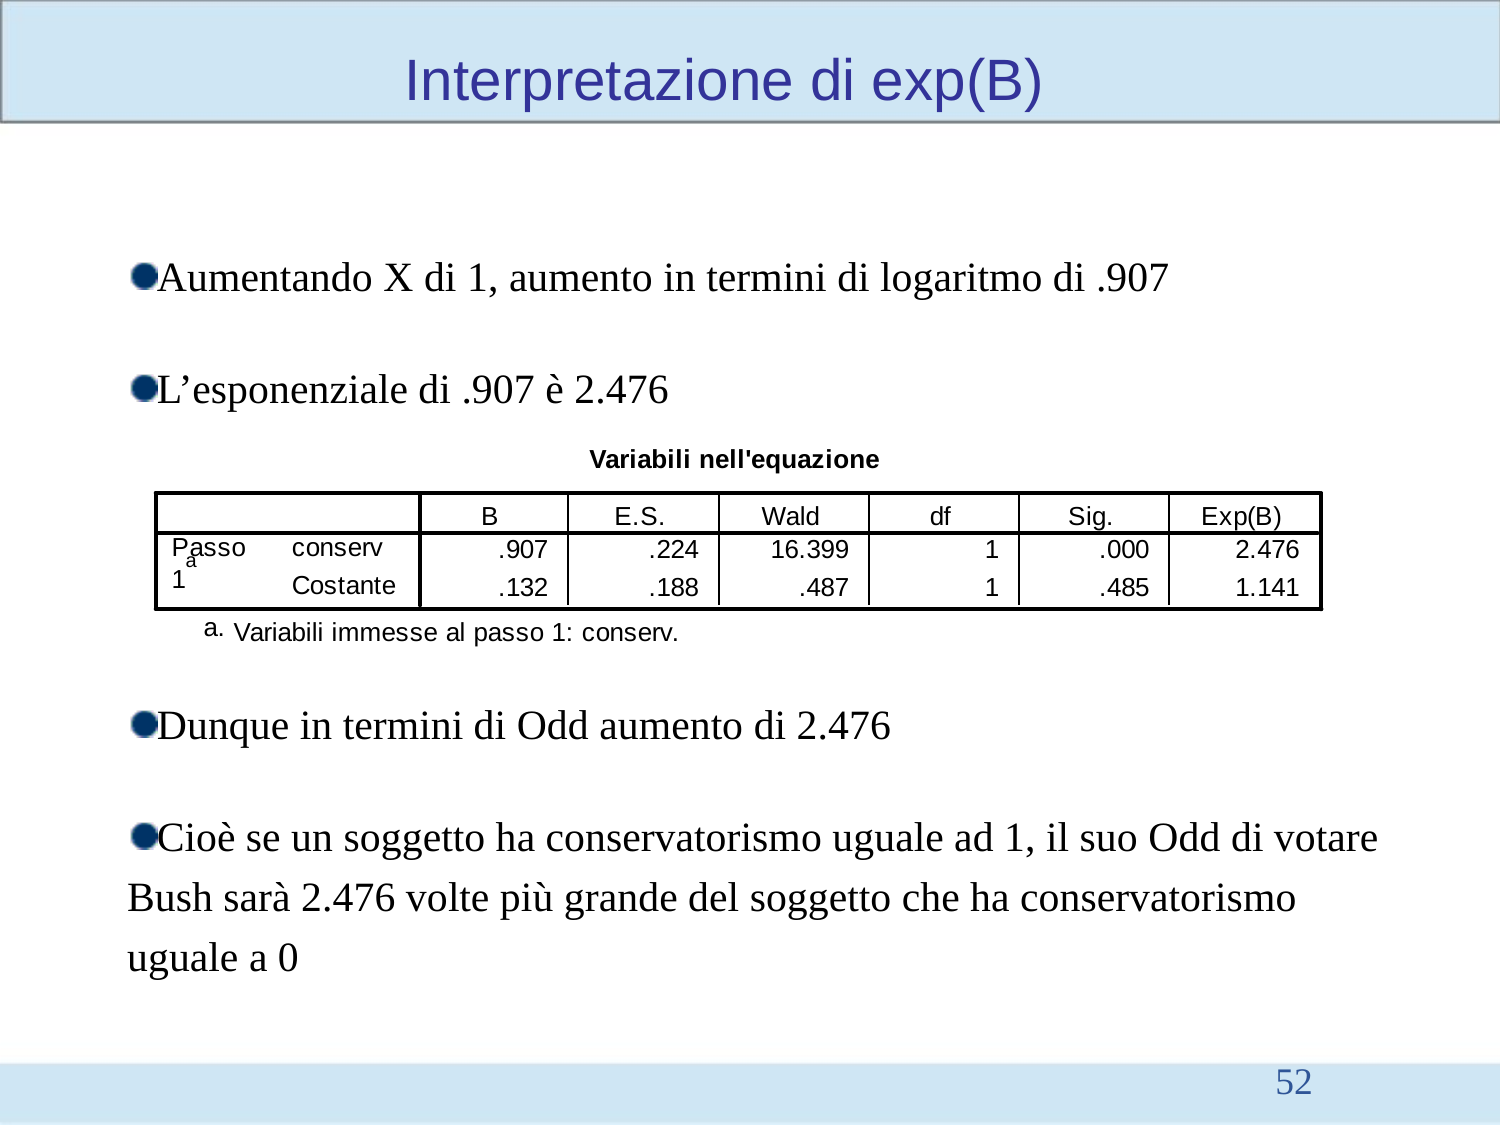

Interpretazione di exp(B)
Aumentando X di 1, aumento in termini di logaritmo di .907
L’esponenziale di .907 è 2.476
Dunque in termini di Odd aumento di 2.476
Cioè se un soggetto ha conservatorismo uguale ad 1, il suo Odd di votare Bush sarà 2.476 volte più grande del soggetto che ha conservatorismo uguale a 0